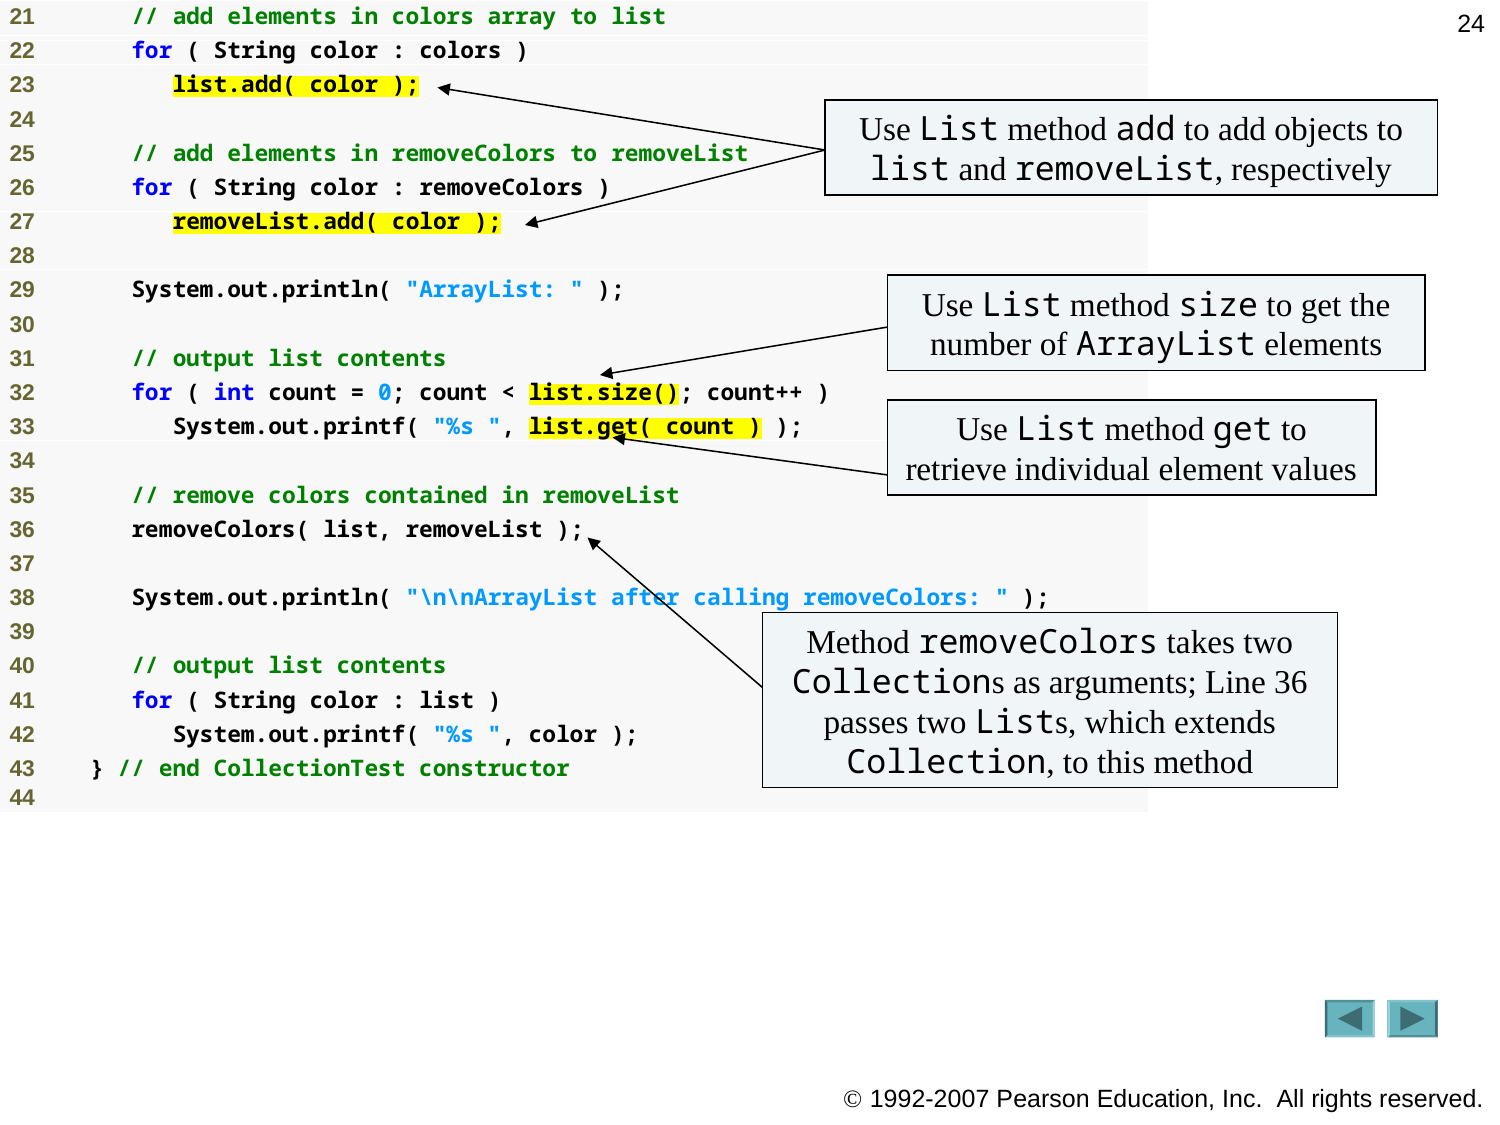

#
Use List method add to add objects to list and removeList, respectively
Use List method size to get the number of ArrayList elements
Use List method get to retrieve individual element values
Method removeColors takes two Collections as arguments; Line 36 passes two Lists, which extends Collection, to this method